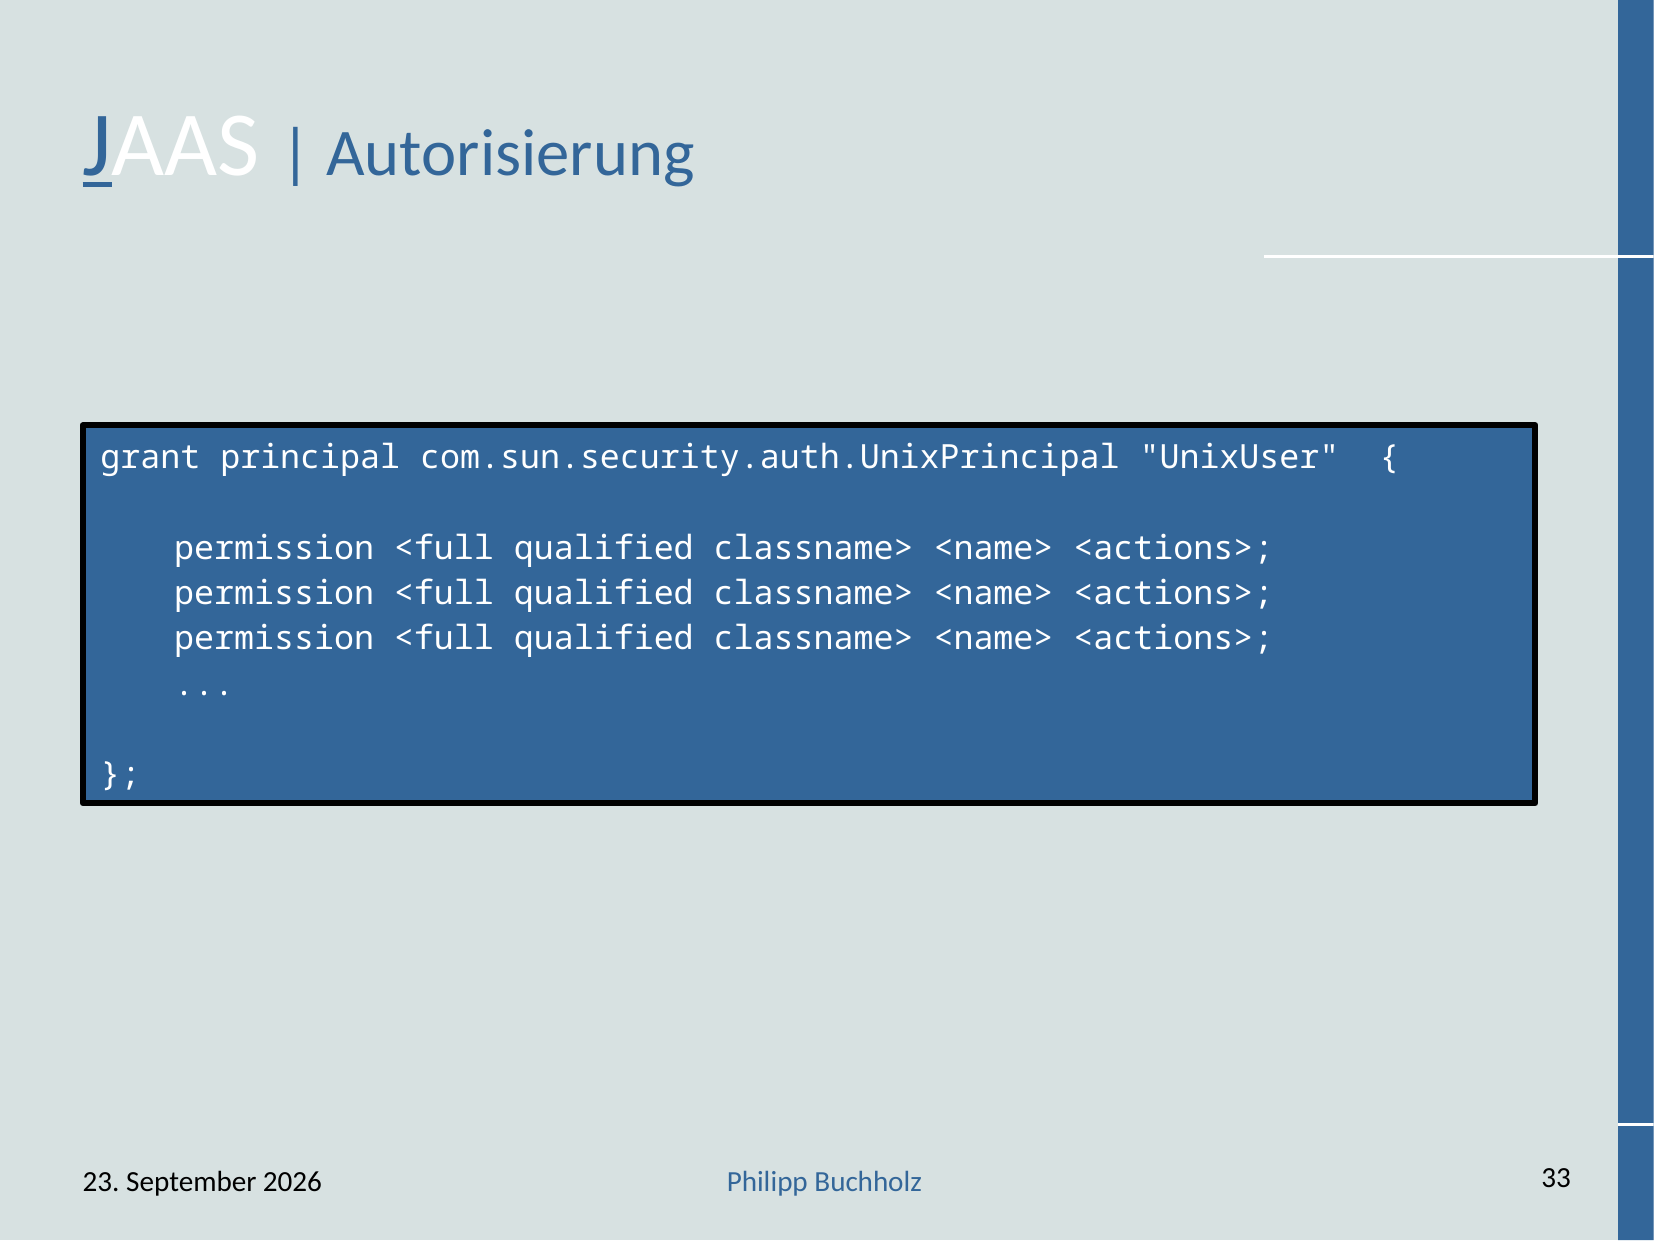

# JAAS | Autorisierung
grant principal com.sun.security.auth.UnixPrincipal "UnixUser" {
	permission <full qualified classname> <name> <actions>;
	permission <full qualified classname> <name> <actions>;
	permission <full qualified classname> <name> <actions>;
	...
};
33